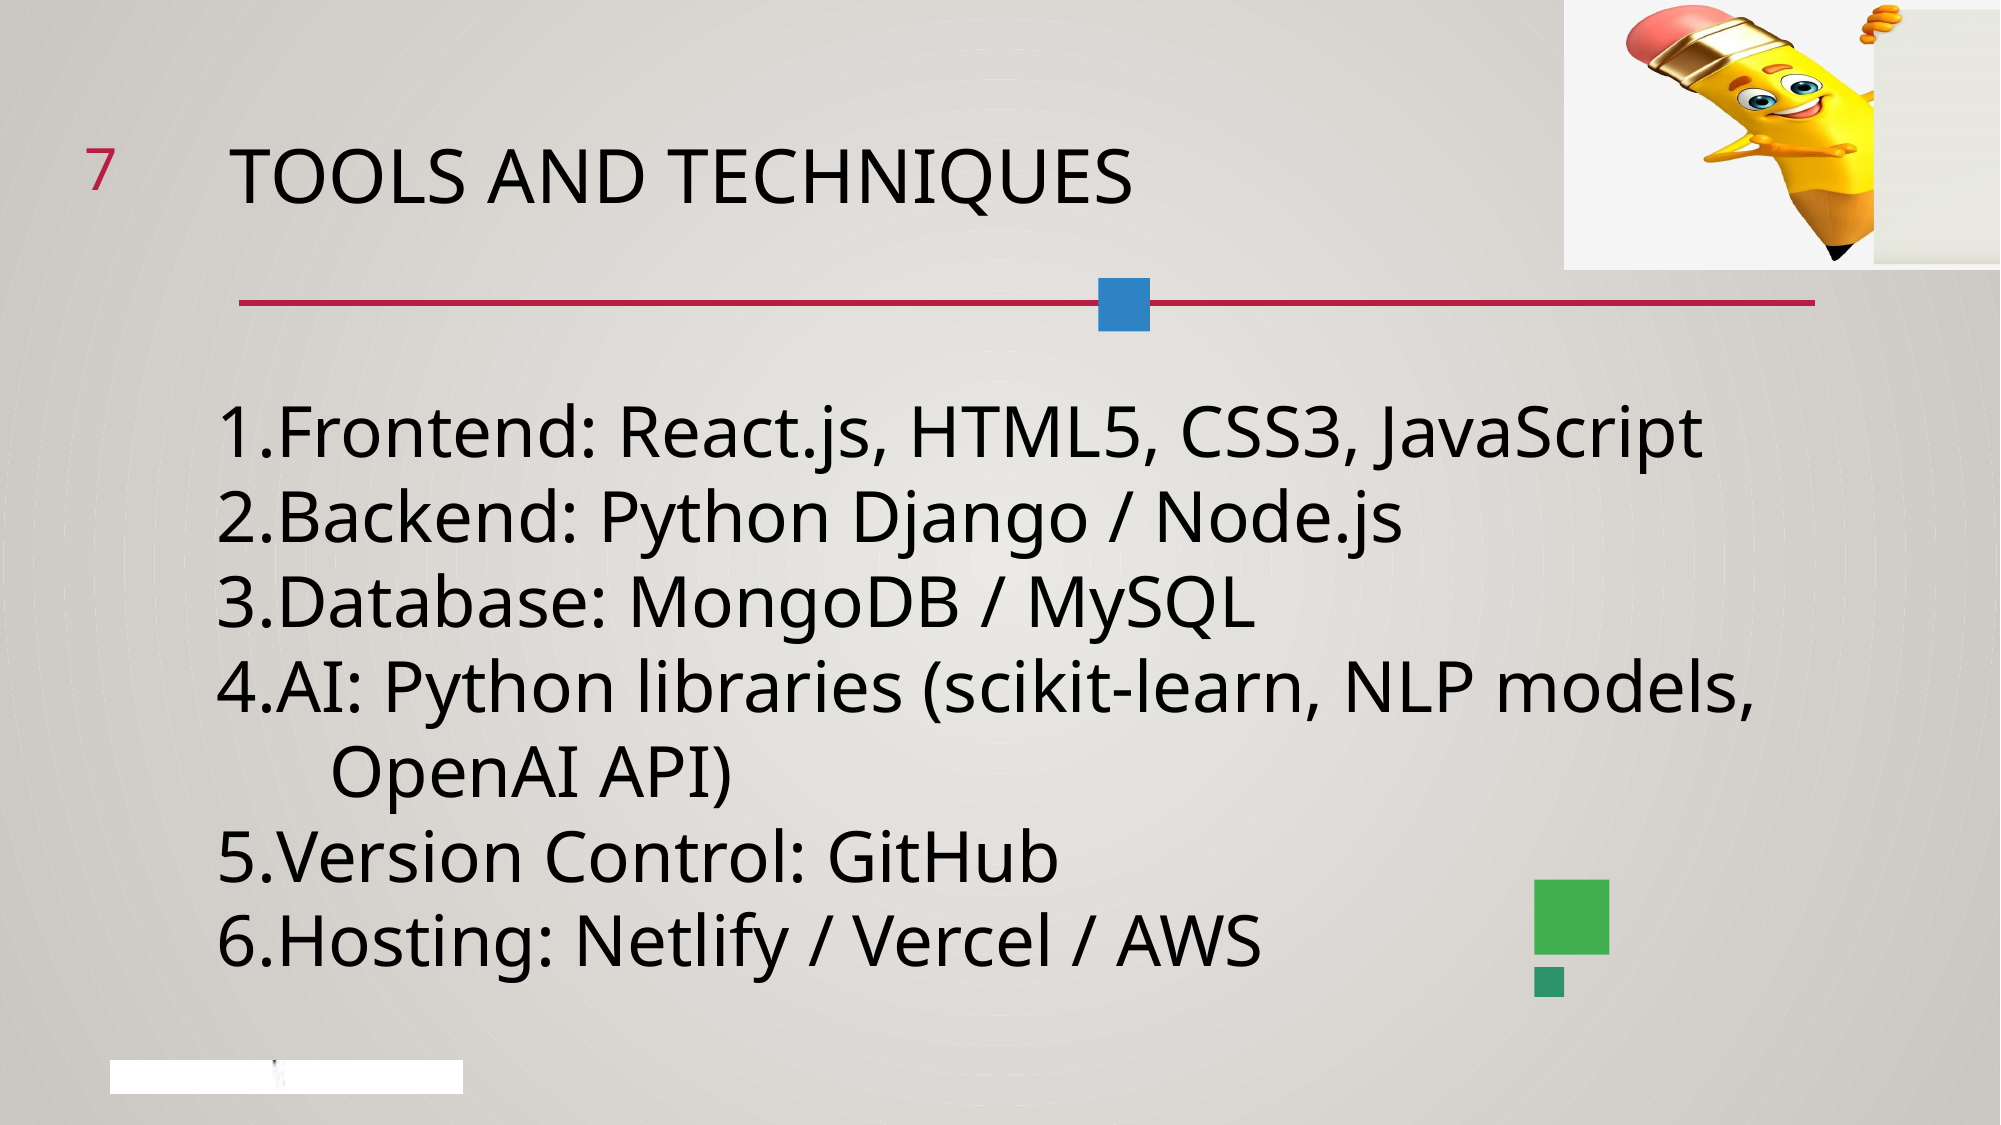

# TOOLS AND TECHNIQUES
Frontend: React.js, HTML5, CSS3, JavaScript
Backend: Python Django / Node.js
Database: MongoDB / MySQL
AI: Python libraries (scikit-learn, NLP models, OpenAI API)
Version Control: GitHub
Hosting: Netlify / Vercel / AWS